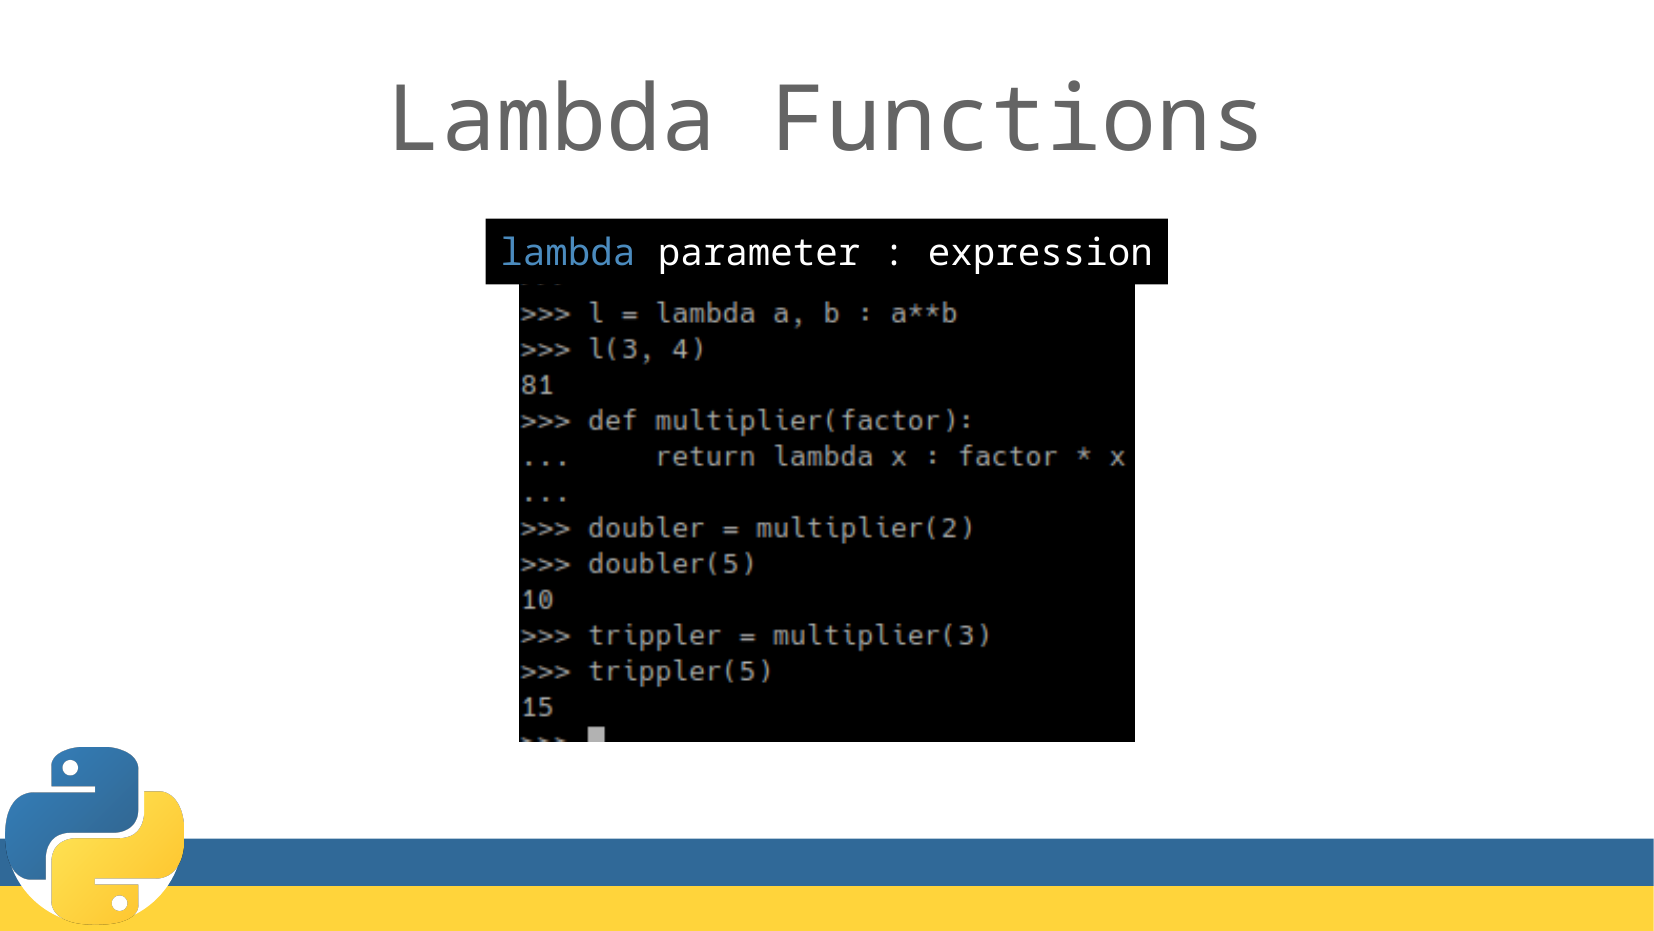

# Lambda Functions
lambda parameter : expression